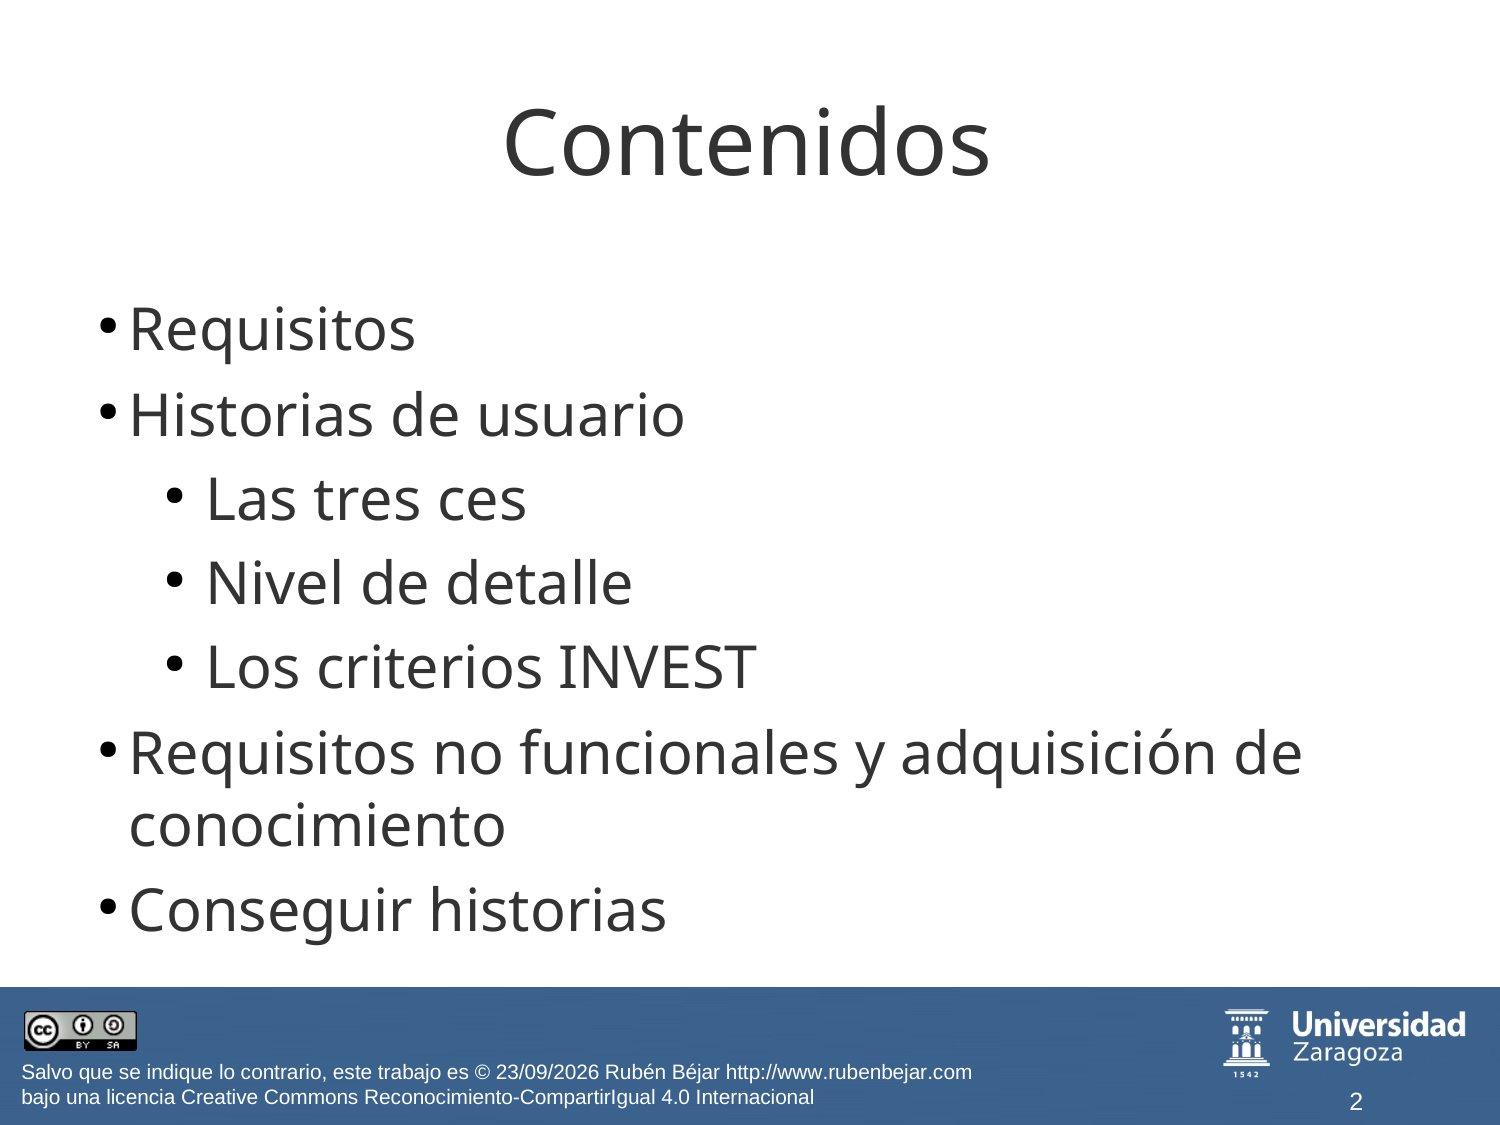

# Contenidos
Requisitos
Historias de usuario
Las tres ces
Nivel de detalle
Los criterios INVEST
Requisitos no funcionales y adquisición de conocimiento
Conseguir historias